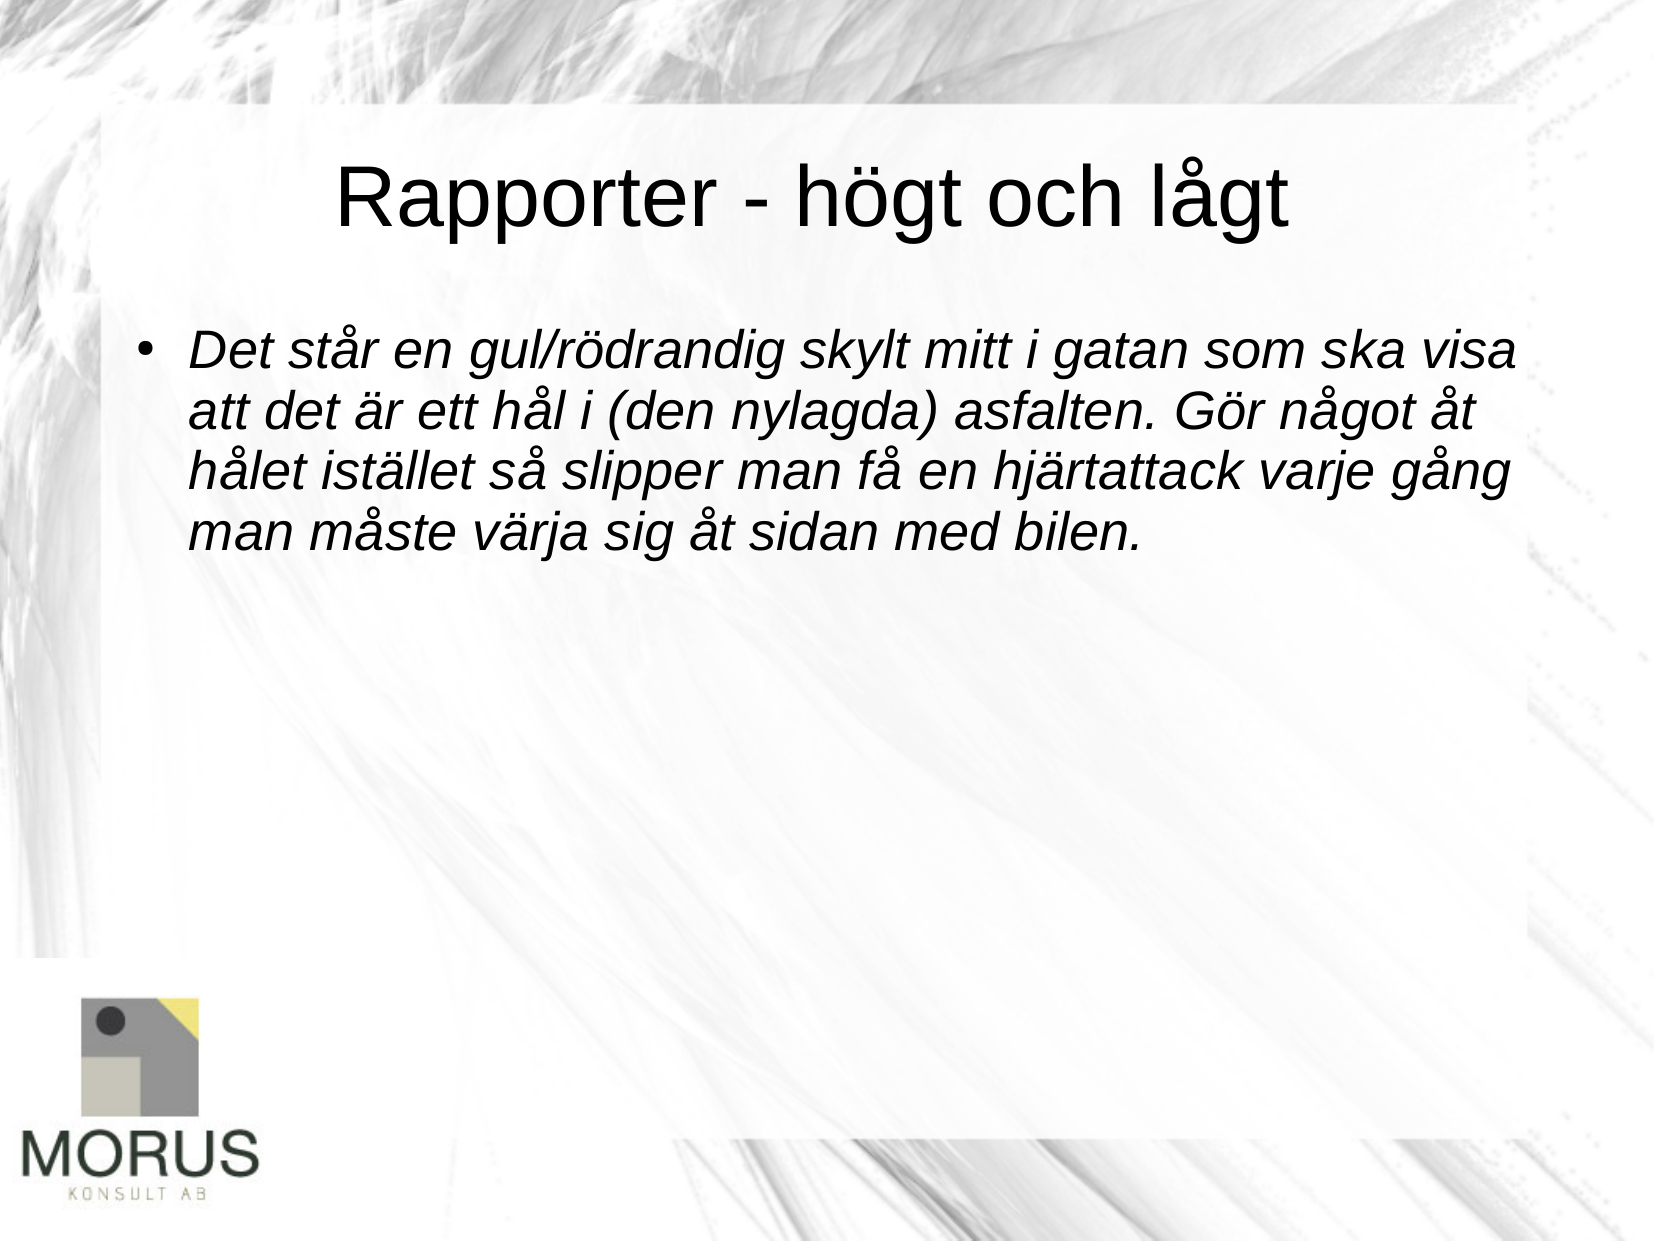

# Rapporter - högt och lågt
Det står en gul/rödrandig skylt mitt i gatan som ska visa att det är ett hål i (den nylagda) asfalten. Gör något åt hålet istället så slipper man få en hjärtattack varje gång man måste värja sig åt sidan med bilen.